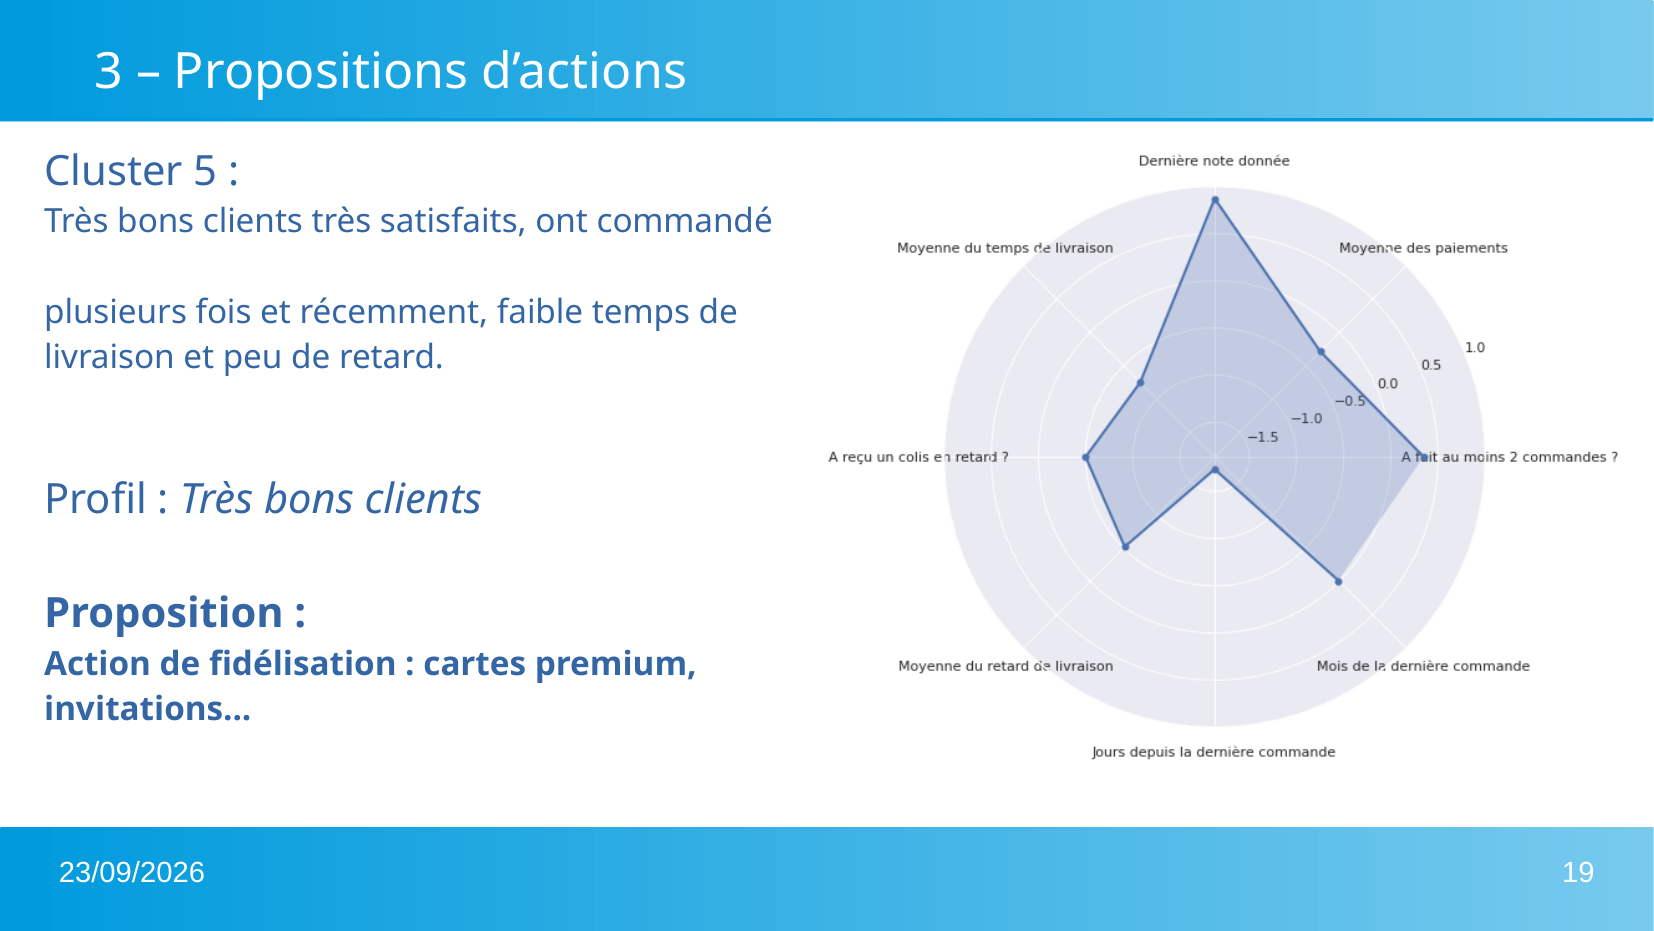

# 3 – Propositions d’actions
Cluster 5 :
Très bons clients très satisfaits, ont commandé
plusieurs fois et récemment, faible temps de
livraison et peu de retard.
Profil : Très bons clients
Proposition :
Action de fidélisation : cartes premium, invitations...
19